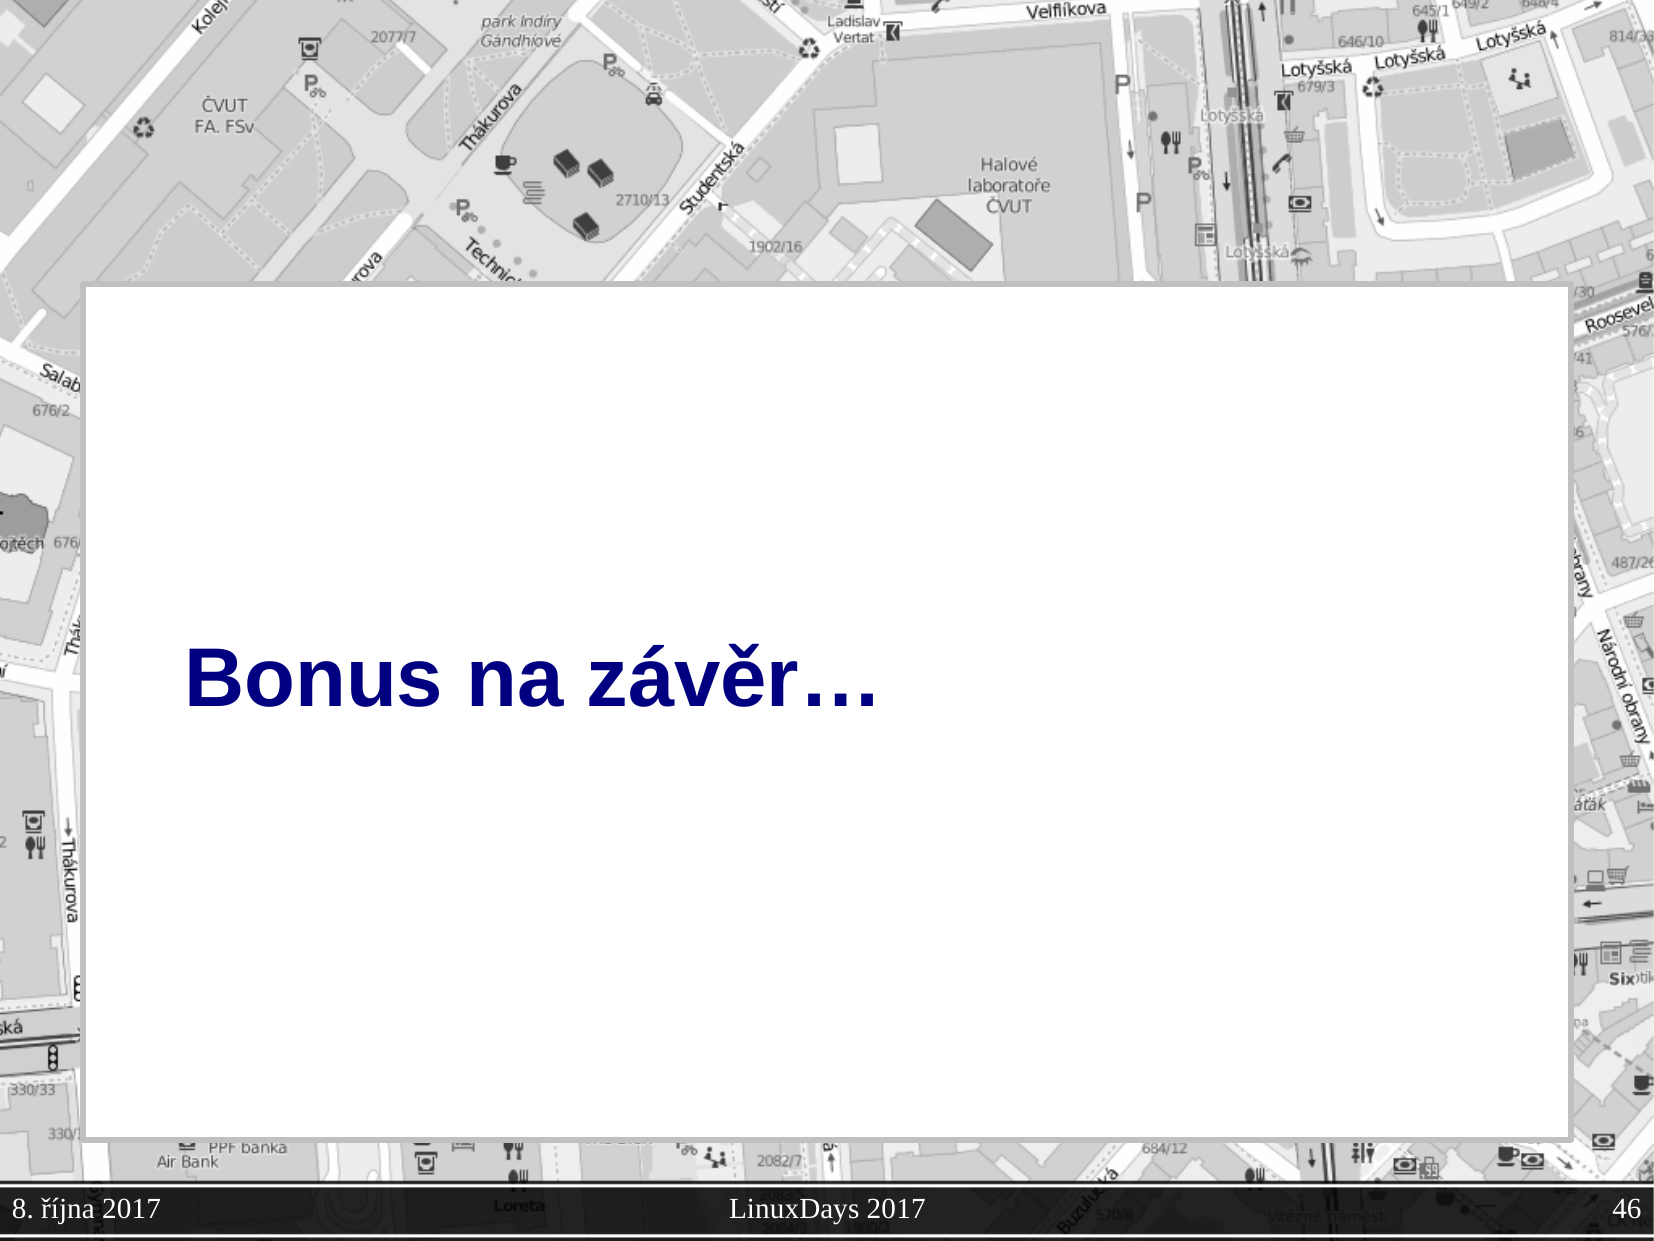

#
 Bonus na závěr…
18. listopadu 2015
Marián Kyral - GISday 2015, Praha
46